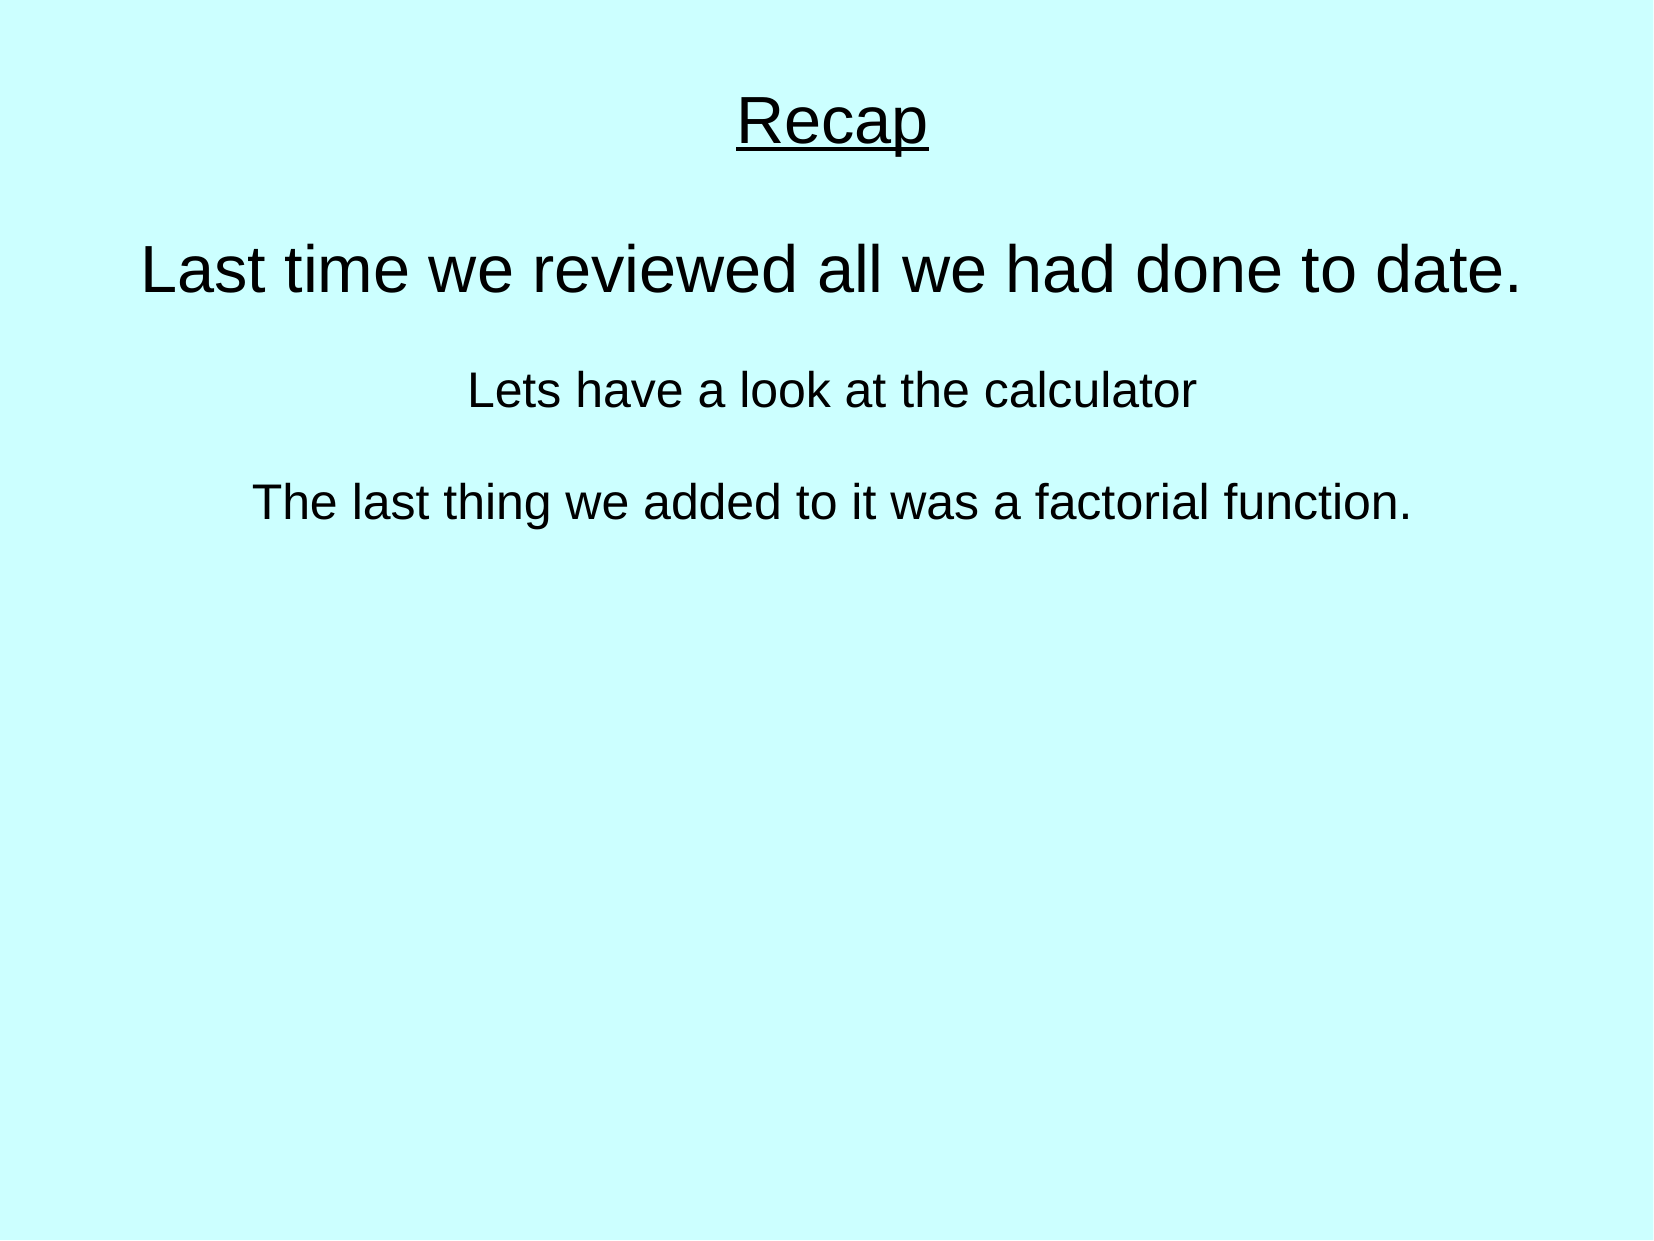

# Recap
Last time we reviewed all we had done to date.
Lets have a look at the calculator
The last thing we added to it was a factorial function.